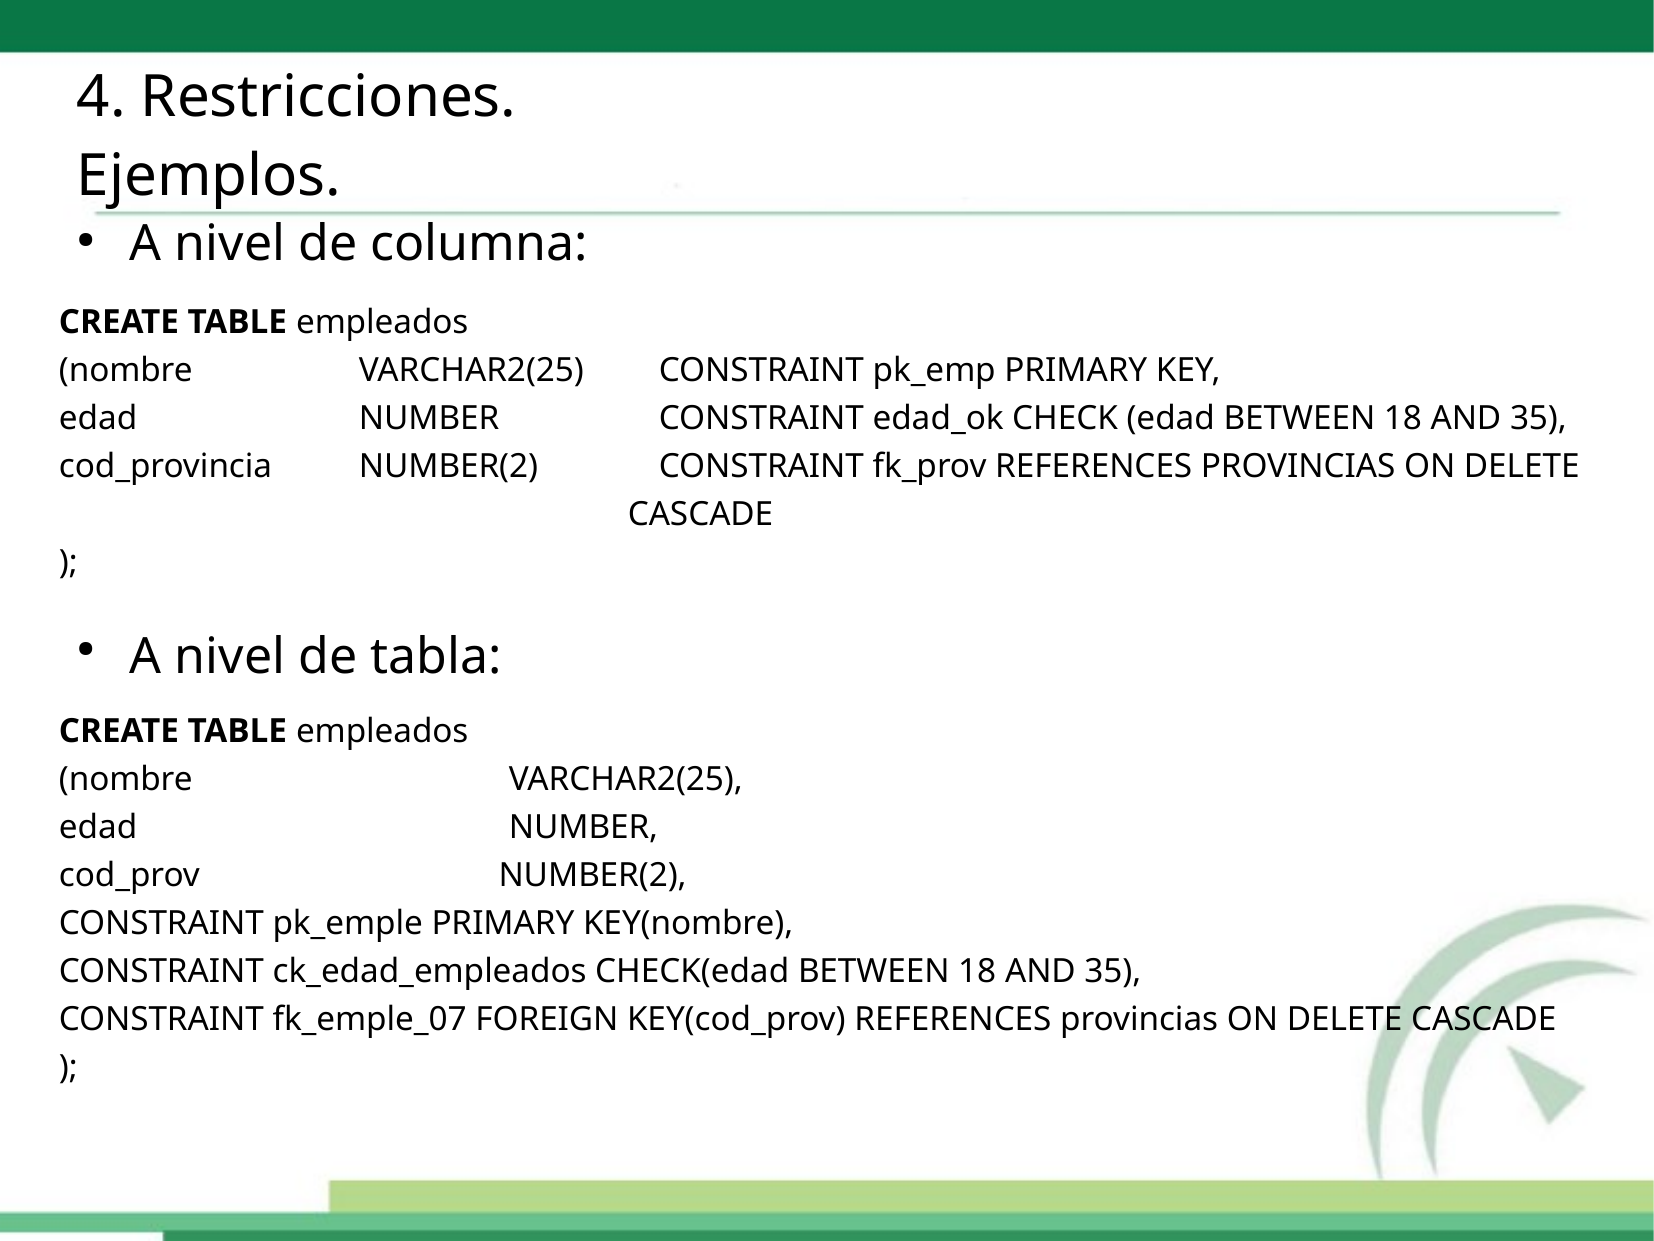

# 4. Restricciones. Ejemplos.
A nivel de columna:
CREATE TABLE empleados
(nombre		VARCHAR2(25) 	CONSTRAINT pk_emp PRIMARY KEY,
edad		NUMBER		CONSTRAINT edad_ok CHECK (edad BETWEEN 18 AND 35),
cod_provincia	NUMBER(2)	CONSTRAINT fk_prov REFERENCES PROVINCIAS ON DELETE
 CASCADE
);
A nivel de tabla:
CREATE TABLE empleados
(nombre			VARCHAR2(25),
edad			NUMBER,
cod_prov		 NUMBER(2),
CONSTRAINT pk_emple PRIMARY KEY(nombre),
CONSTRAINT ck_edad_empleados CHECK(edad BETWEEN 18 AND 35),
CONSTRAINT fk_emple_07 FOREIGN KEY(cod_prov) REFERENCES provincias ON DELETE CASCADE
);